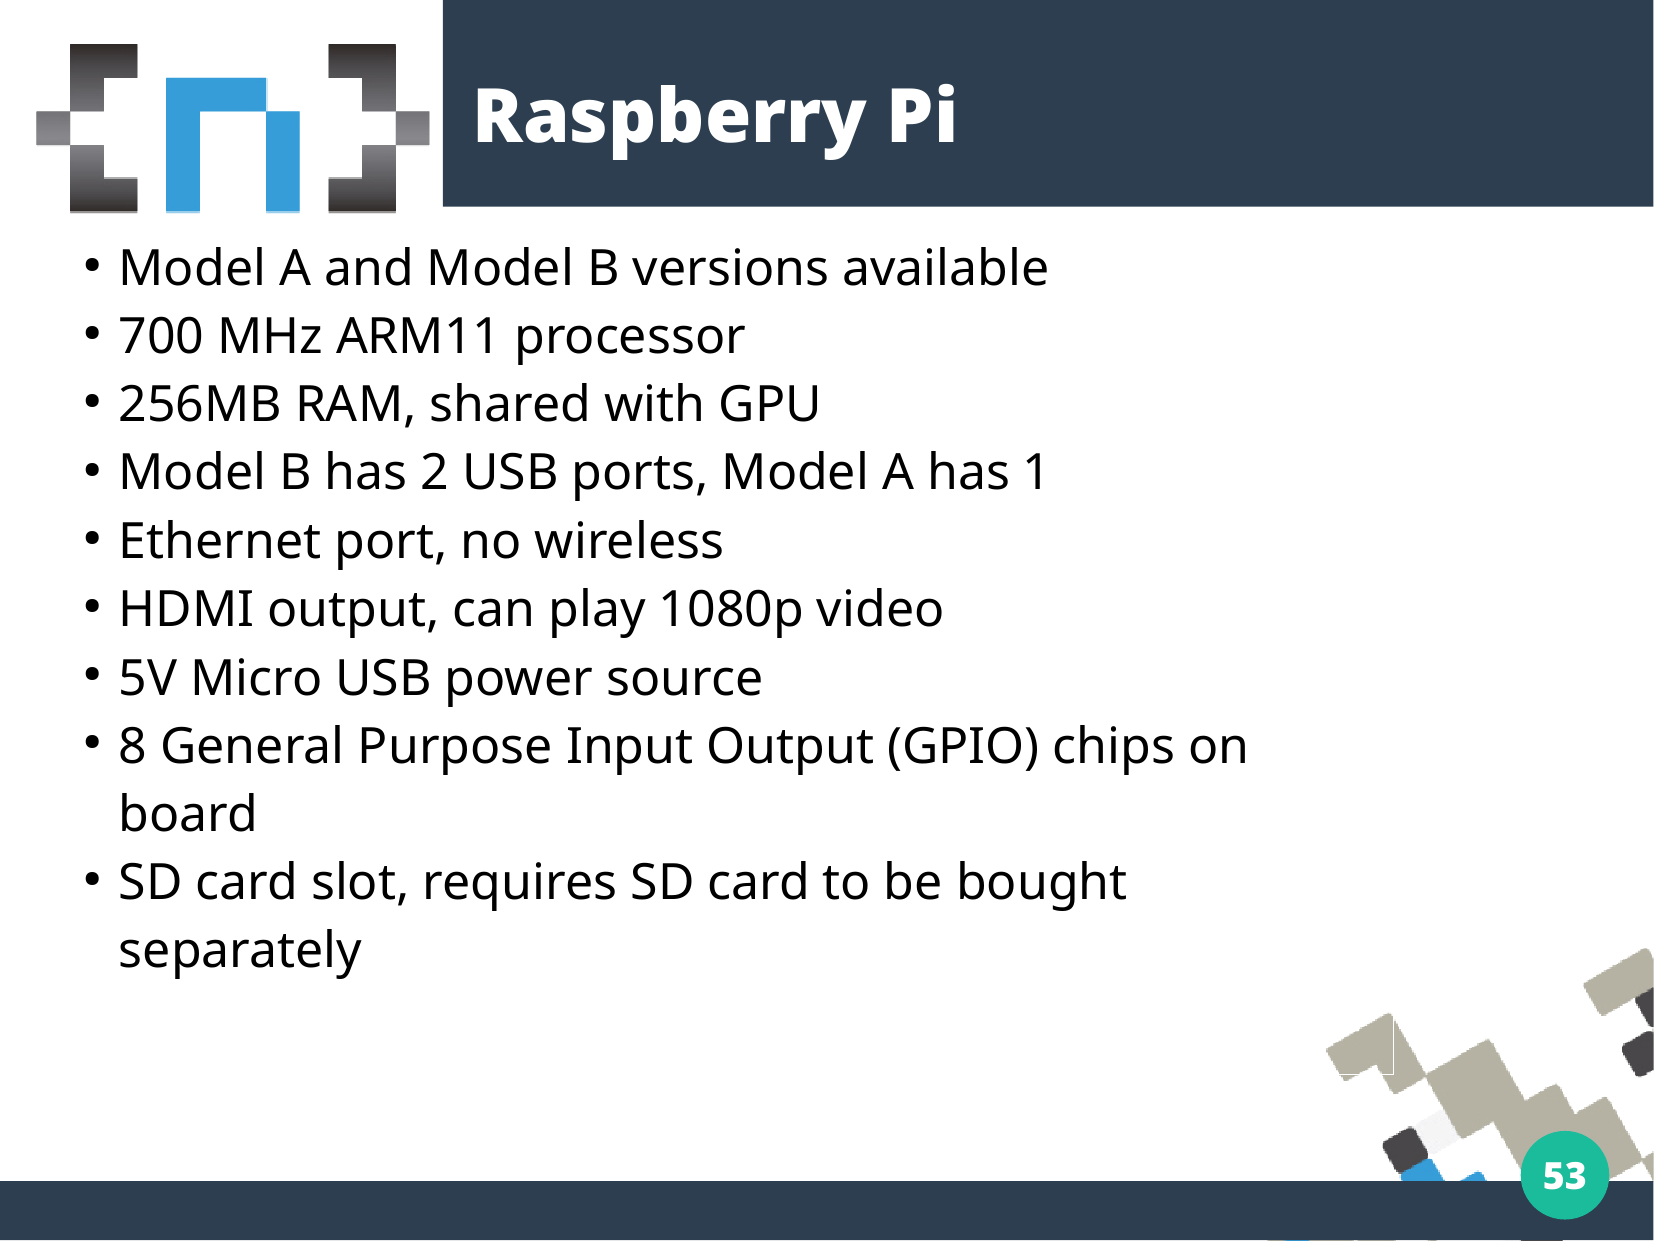

# Raspberry Pi
Model A and Model B versions available
700 MHz ARM11 processor
256MB RAM, shared with GPU
Model B has 2 USB ports, Model A has 1
Ethernet port, no wireless
HDMI output, can play 1080p video
5V Micro USB power source
8 General Purpose Input Output (GPIO) chips on board
SD card slot, requires SD card to be bought separately
53